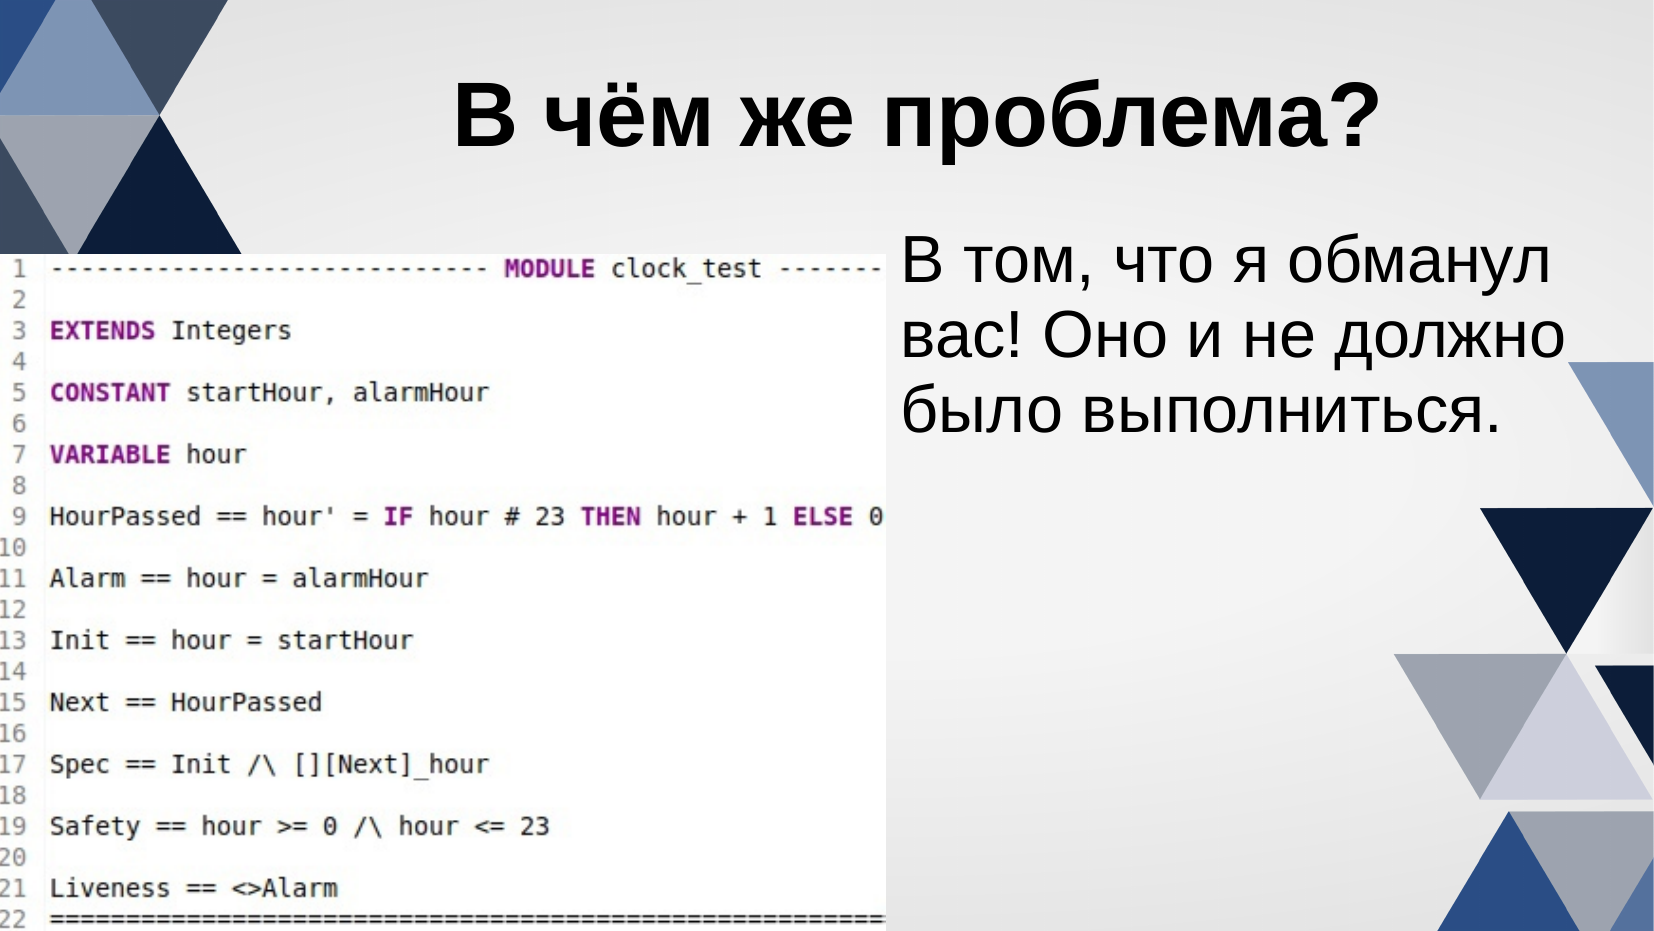

# В чём же проблема?
В том, что я обманул вас! Оно и не должно было выполниться.